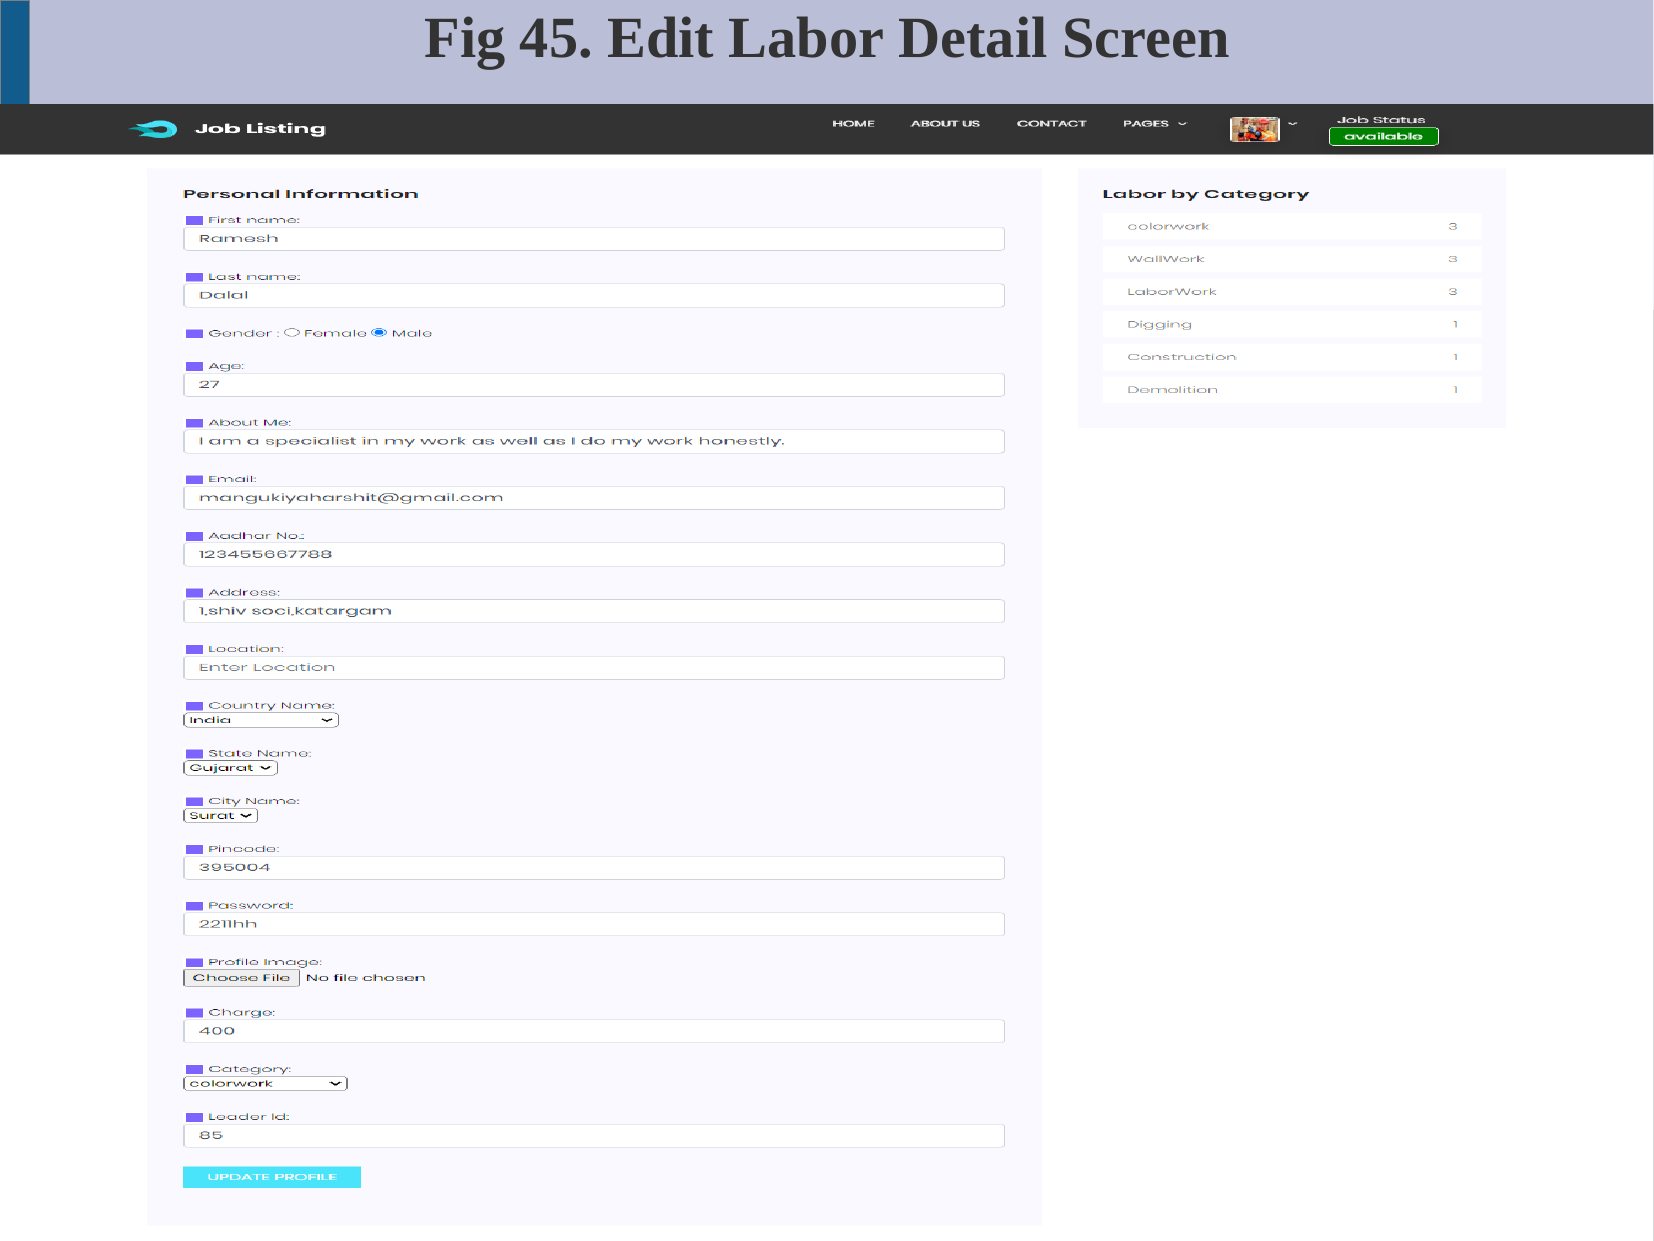

# Fig 45. Edit Labor Detail Screen